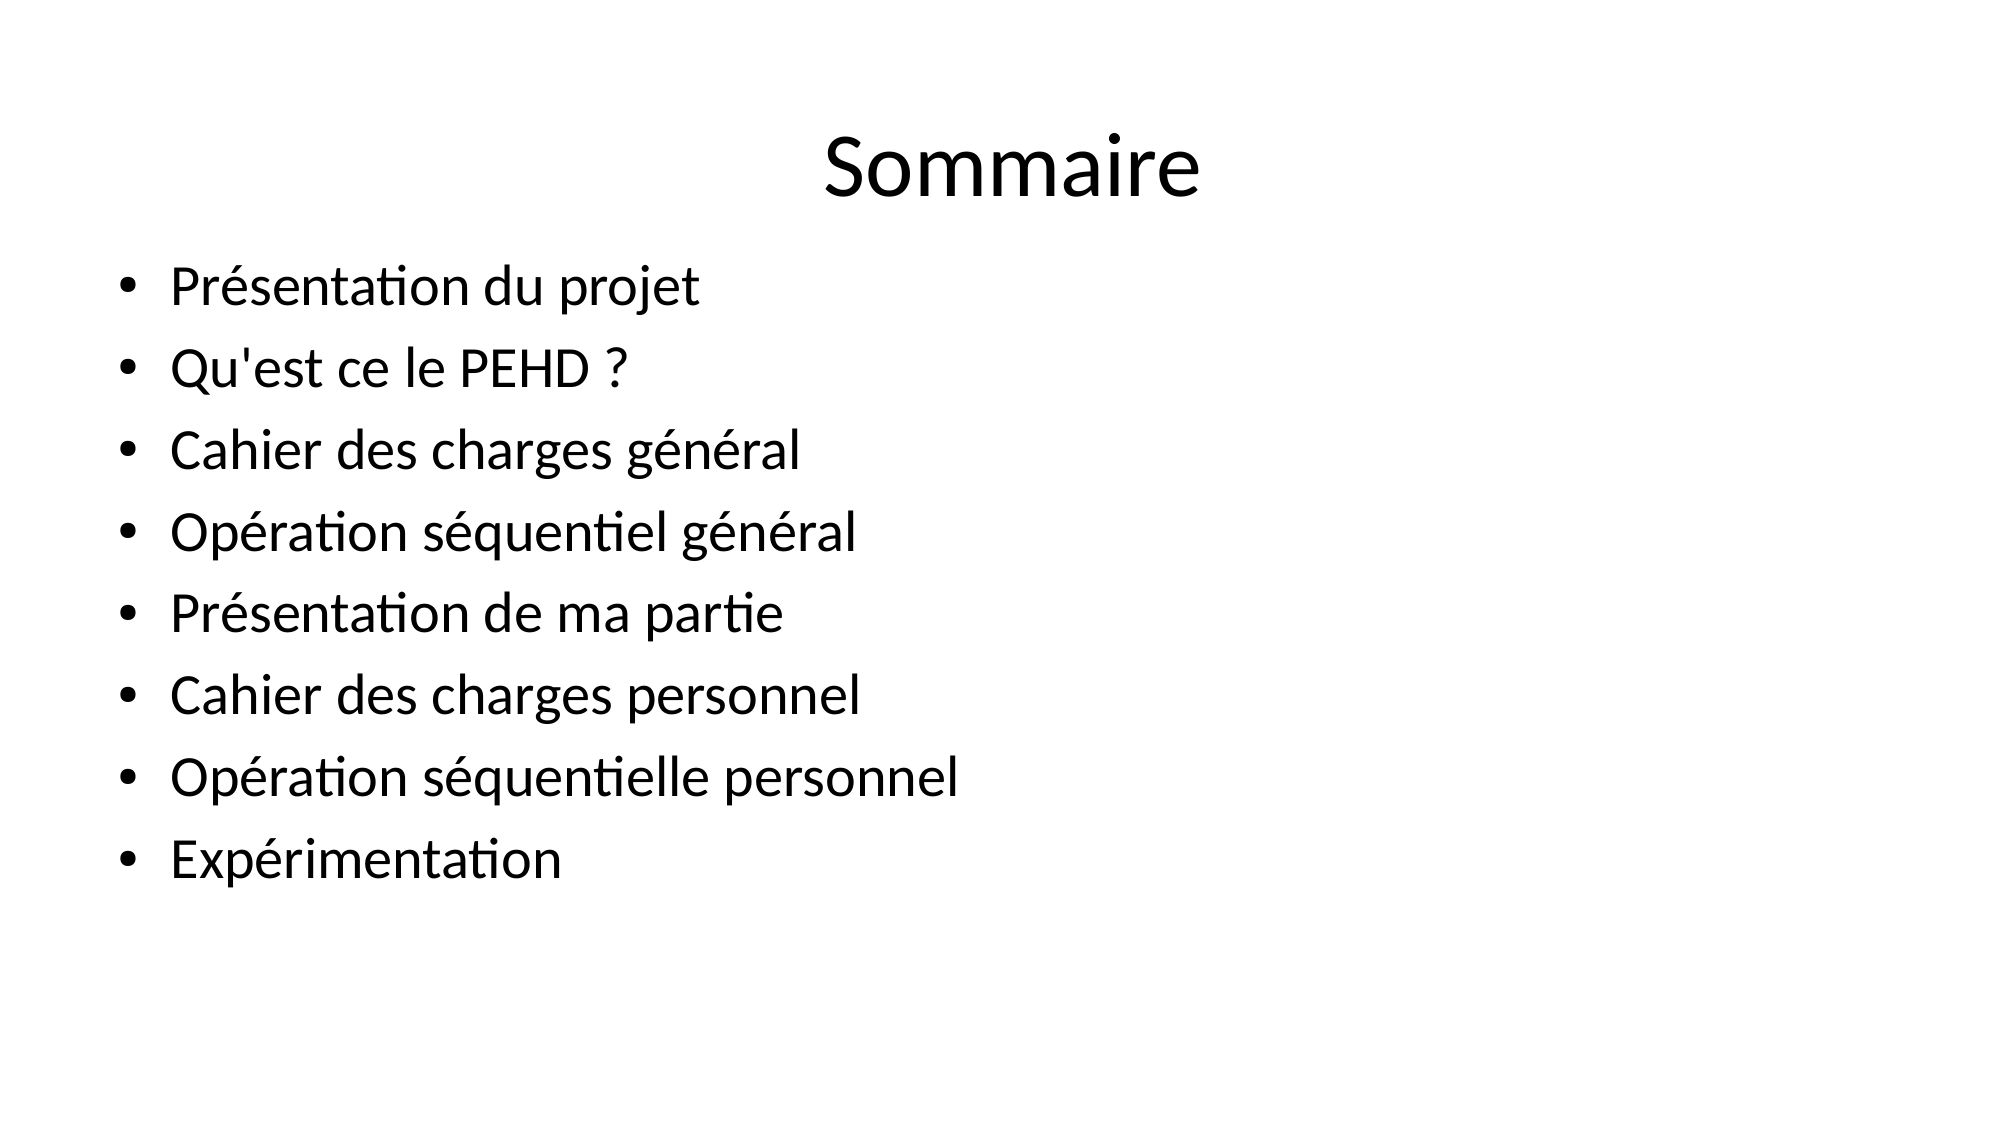

# Sommaire
Présentation du projet
Qu'est ce le PEHD ?
Cahier des charges général
Opération séquentiel général
Présentation de ma partie
Cahier des charges personnel
Opération séquentielle personnel
Expérimentation